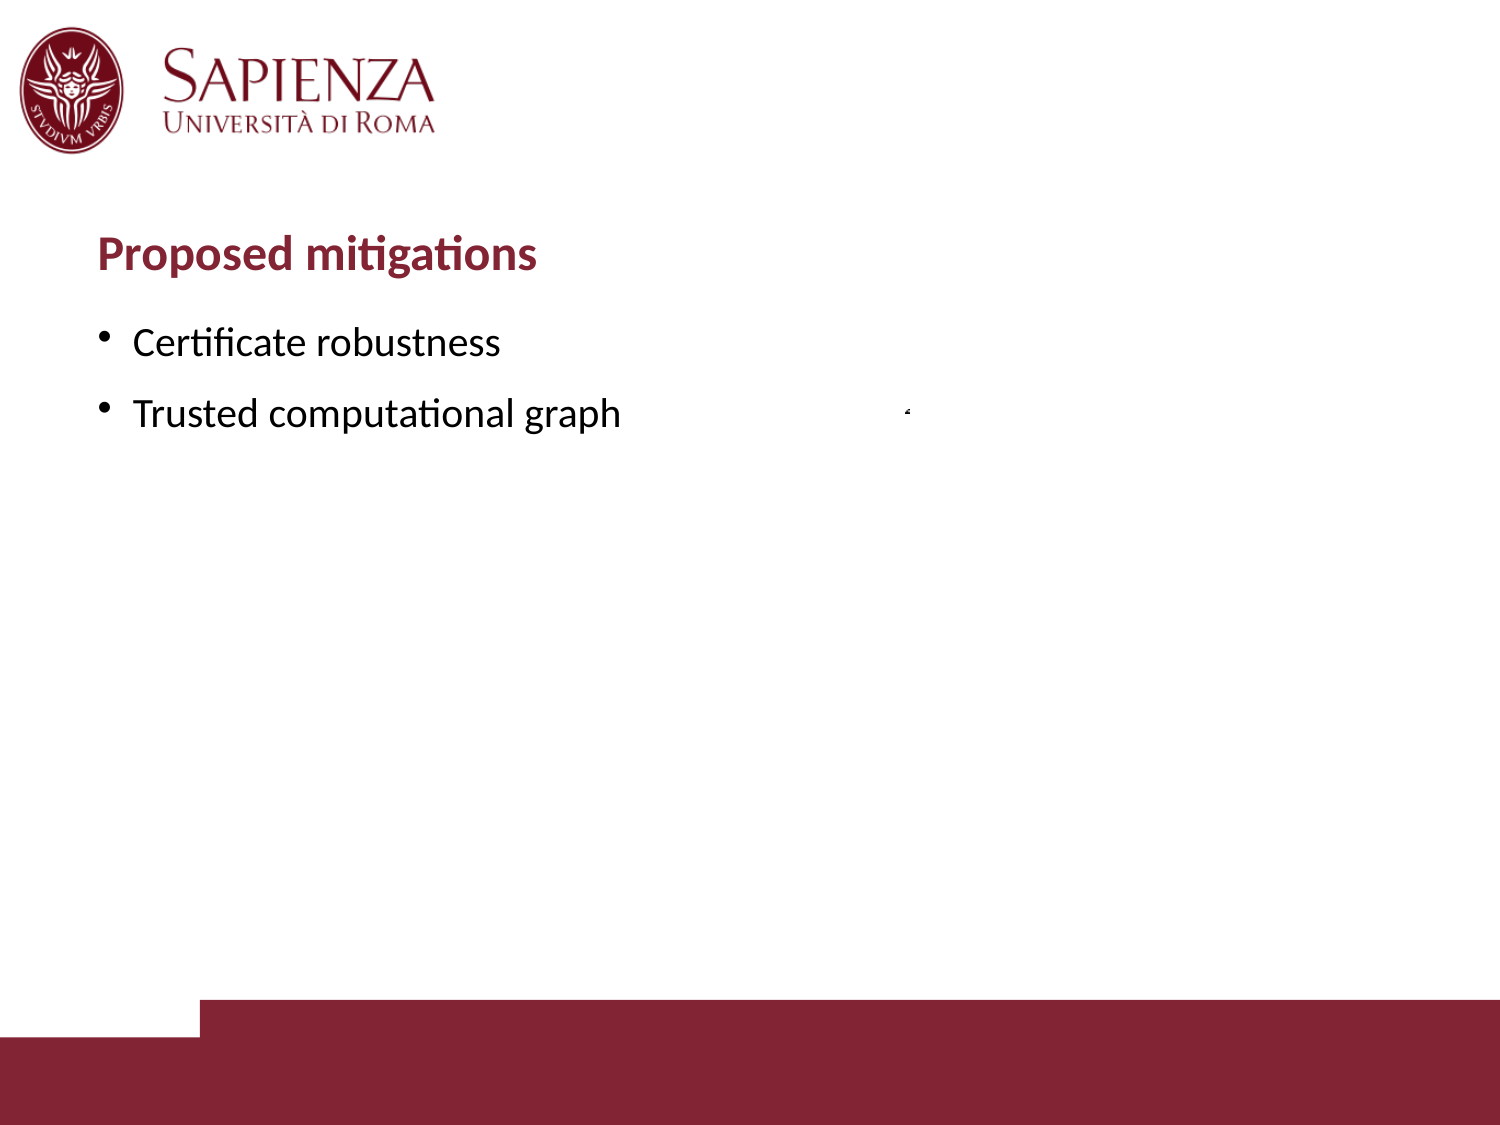

Proposed mitigations
Certificate robustness
Trusted computational graph